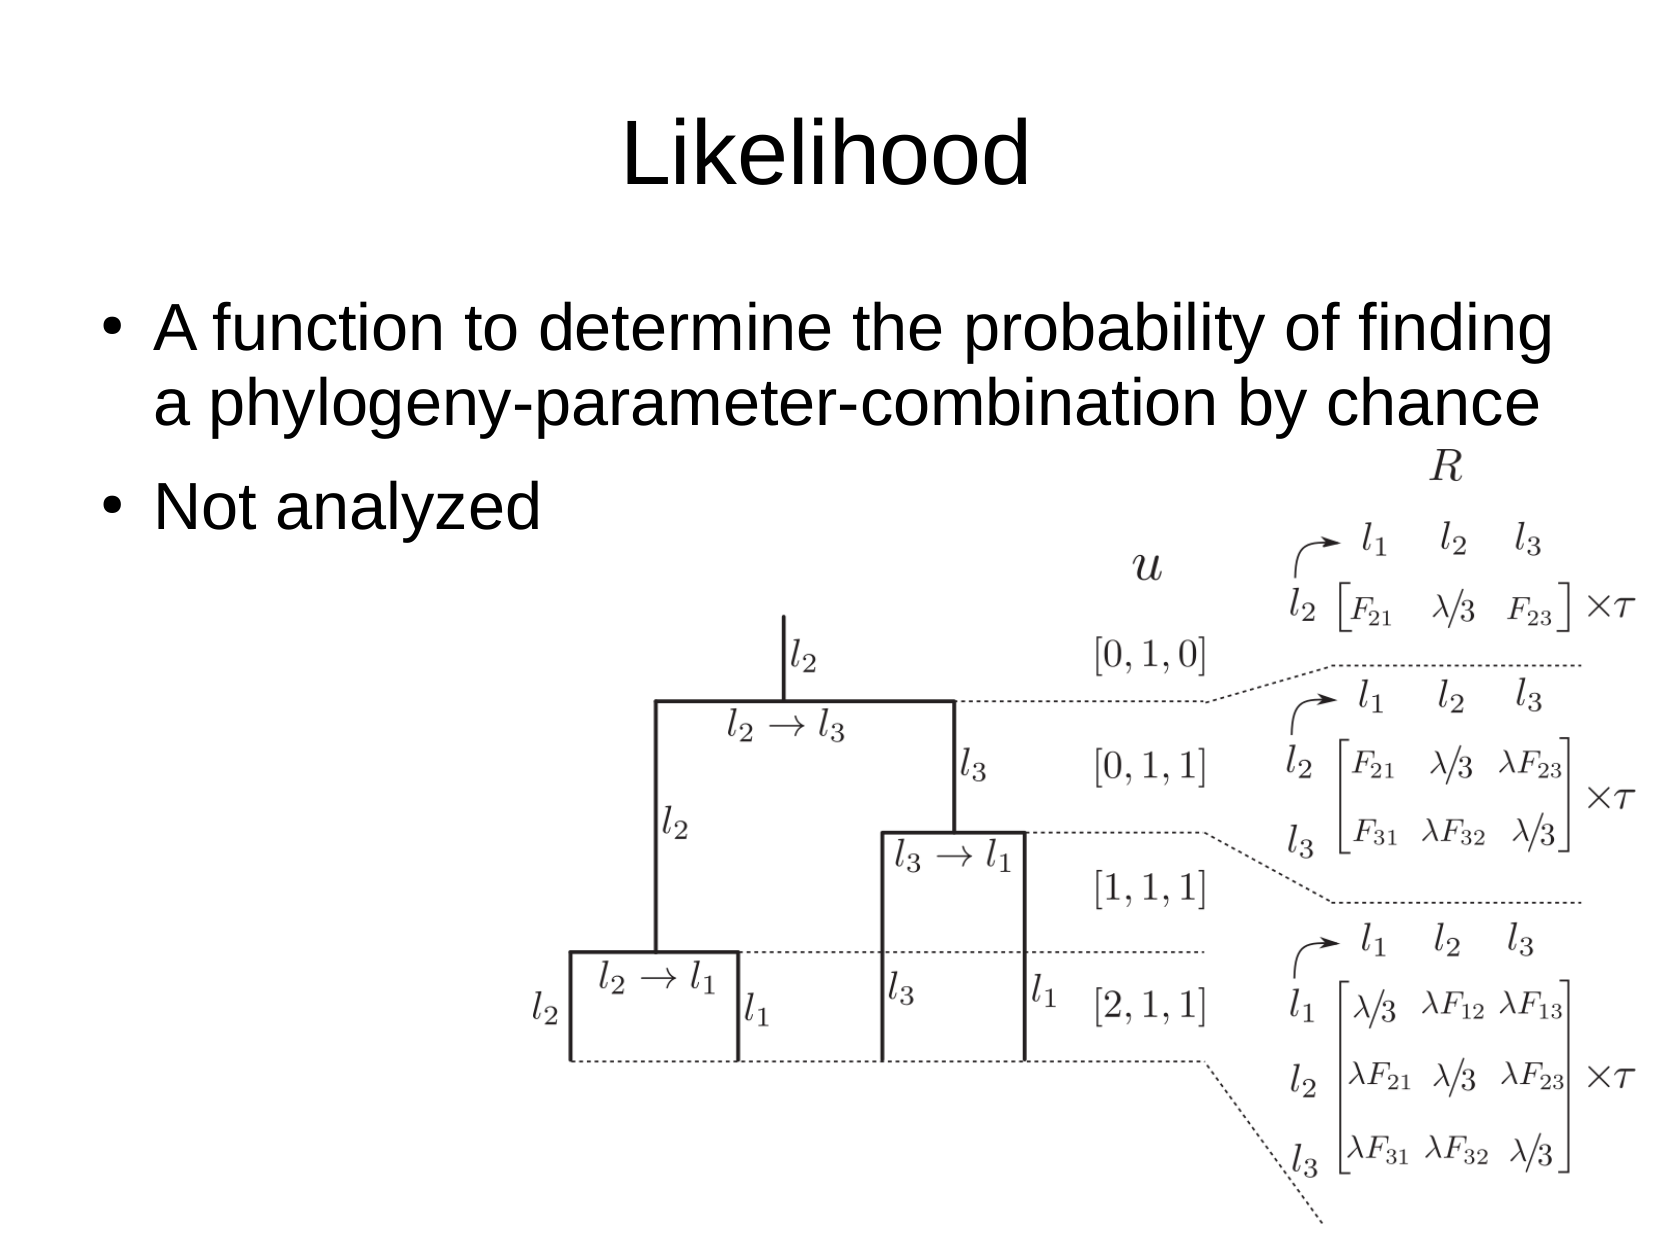

# Likelihood
A function to determine the probability of finding a phylogeny-parameter-combination by chance
Not analyzed